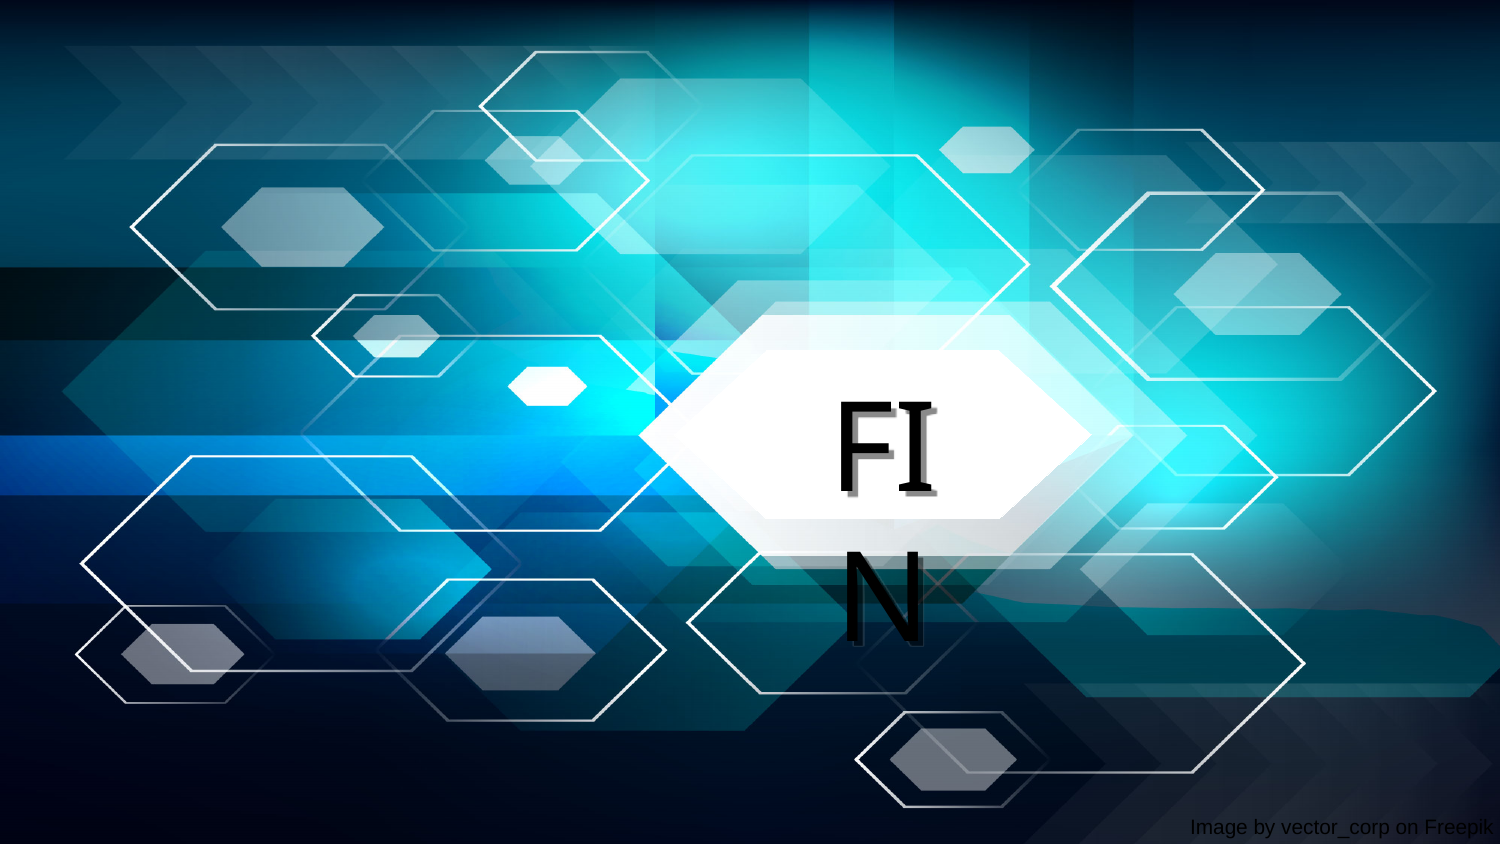

# FIN
Image by vector_corp on Freepik